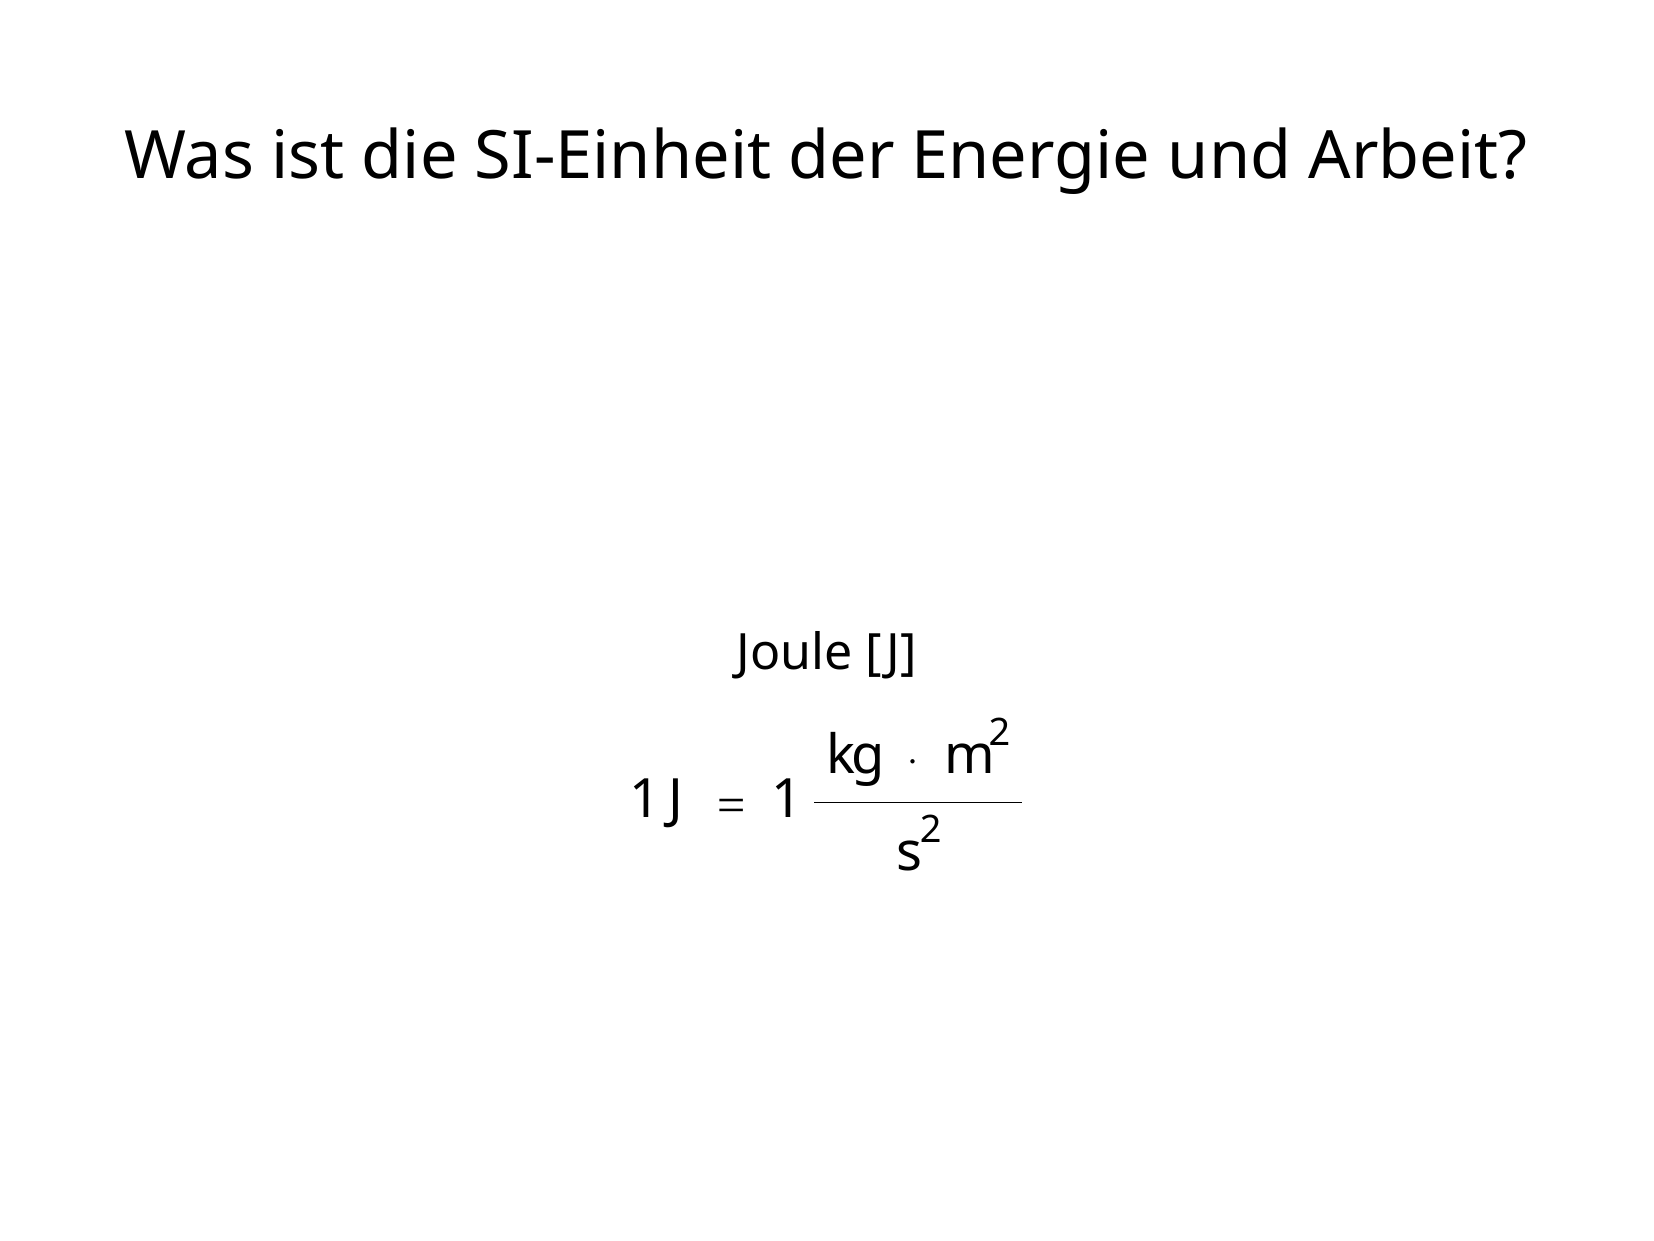

# Was ist die SI-Einheit der Energie und Arbeit?
Joule [J]